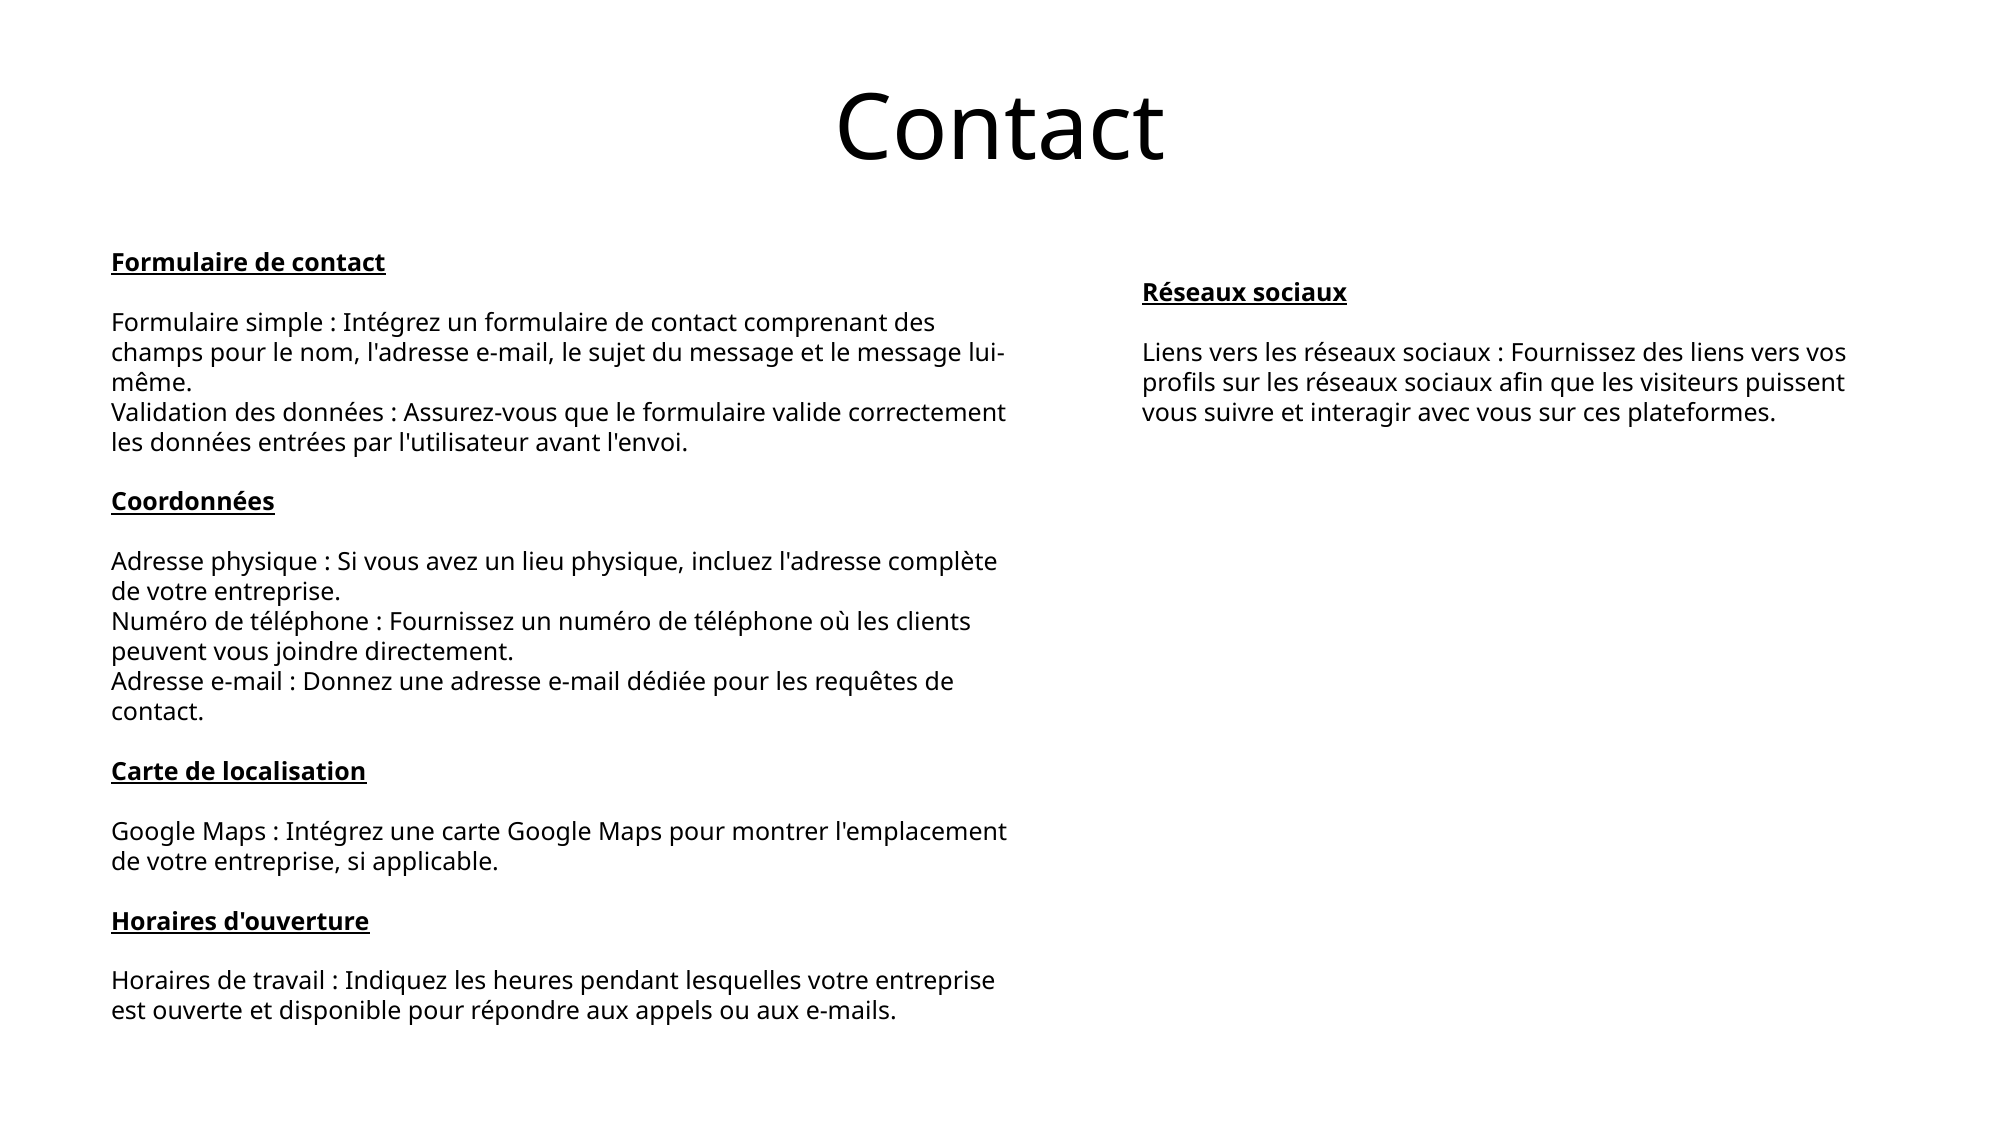

# Contact
Formulaire de contact
Formulaire simple : Intégrez un formulaire de contact comprenant des champs pour le nom, l'adresse e-mail, le sujet du message et le message lui-même.
Validation des données : Assurez-vous que le formulaire valide correctement les données entrées par l'utilisateur avant l'envoi.
Coordonnées
Adresse physique : Si vous avez un lieu physique, incluez l'adresse complète de votre entreprise.
Numéro de téléphone : Fournissez un numéro de téléphone où les clients peuvent vous joindre directement.
Adresse e-mail : Donnez une adresse e-mail dédiée pour les requêtes de contact.
Carte de localisation
Google Maps : Intégrez une carte Google Maps pour montrer l'emplacement de votre entreprise, si applicable.
Horaires d'ouverture
Horaires de travail : Indiquez les heures pendant lesquelles votre entreprise est ouverte et disponible pour répondre aux appels ou aux e-mails.
Réseaux sociaux
Liens vers les réseaux sociaux : Fournissez des liens vers vos profils sur les réseaux sociaux afin que les visiteurs puissent vous suivre et interagir avec vous sur ces plateformes.